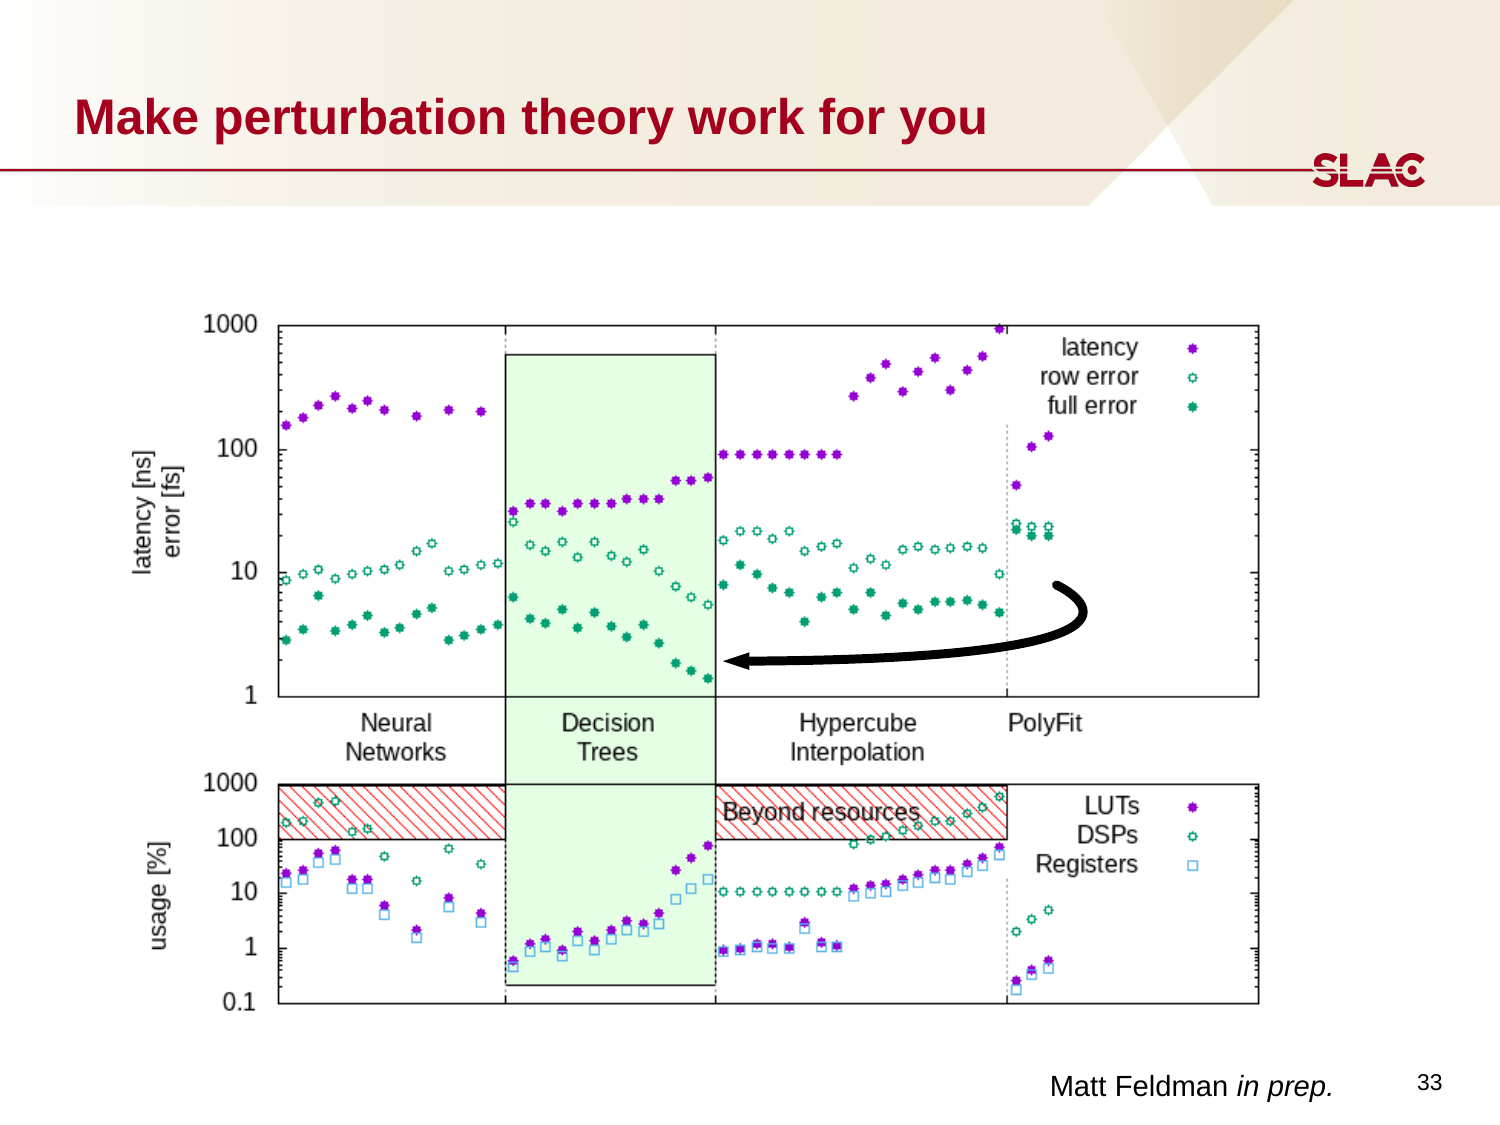

# Make perturbation theory work for you
Matt Feldman in prep.